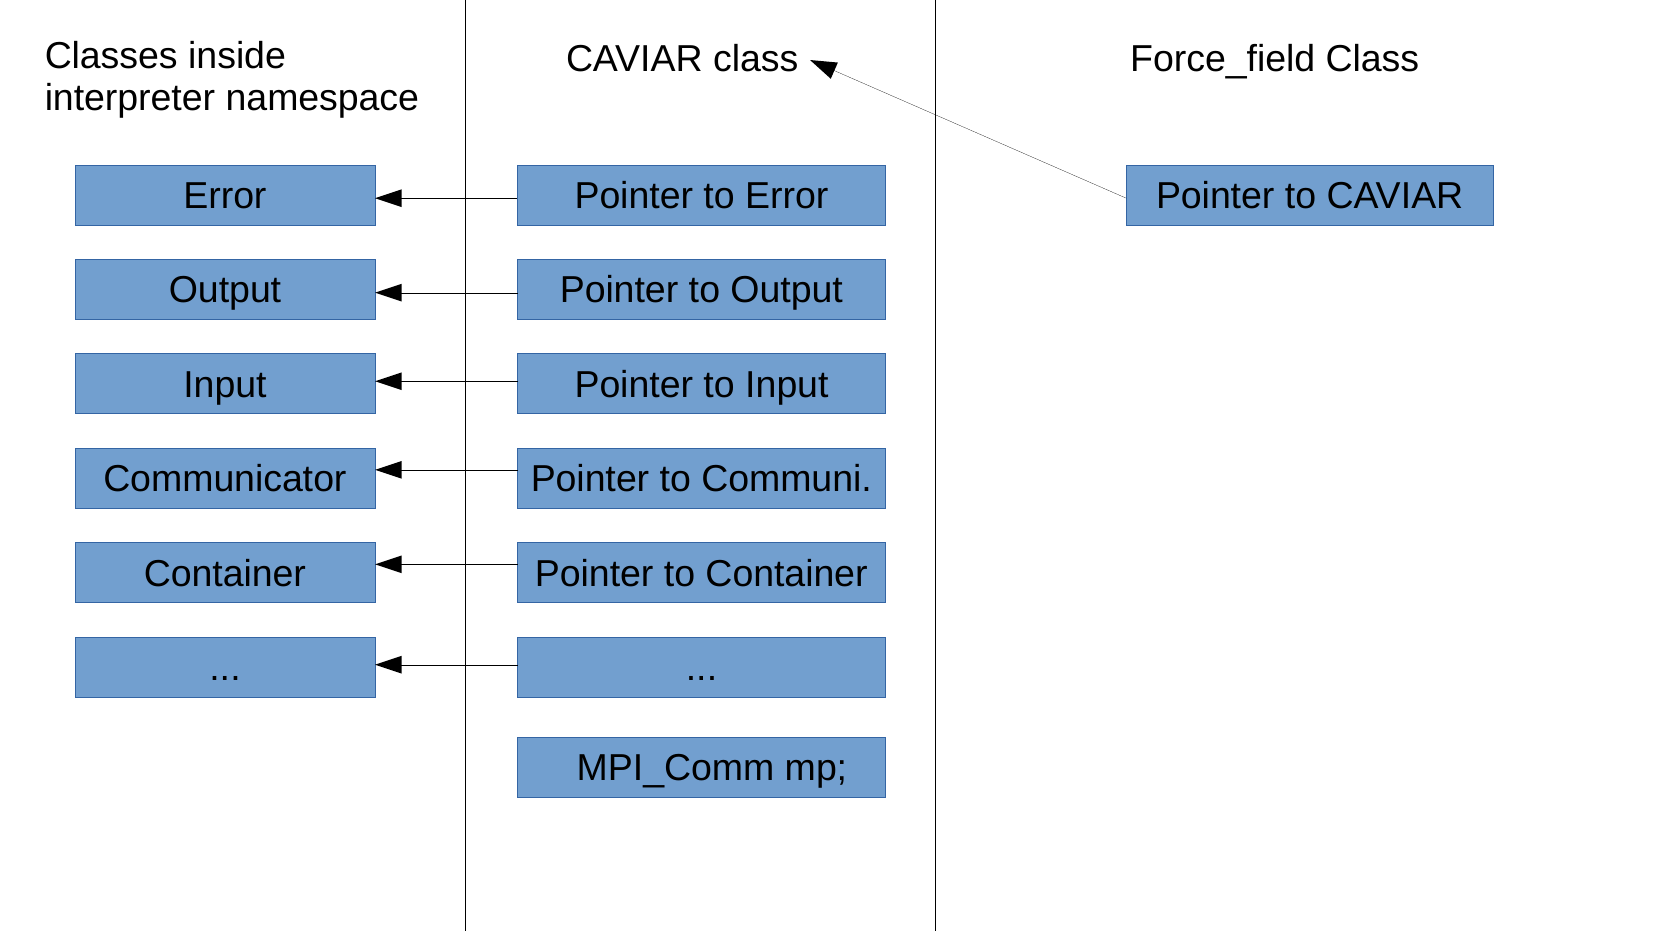

Classes inside interpreter namespace
CAVIAR class
Force_field Class
Error
Pointer to Error
Pointer to Error
Pointer to CAVIAR
Output
Pointer to Output
Input
Pointer to Input
Communicator
Pointer to Communi.
Container
Pointer to Container
...
...
 MPI_Comm mp;